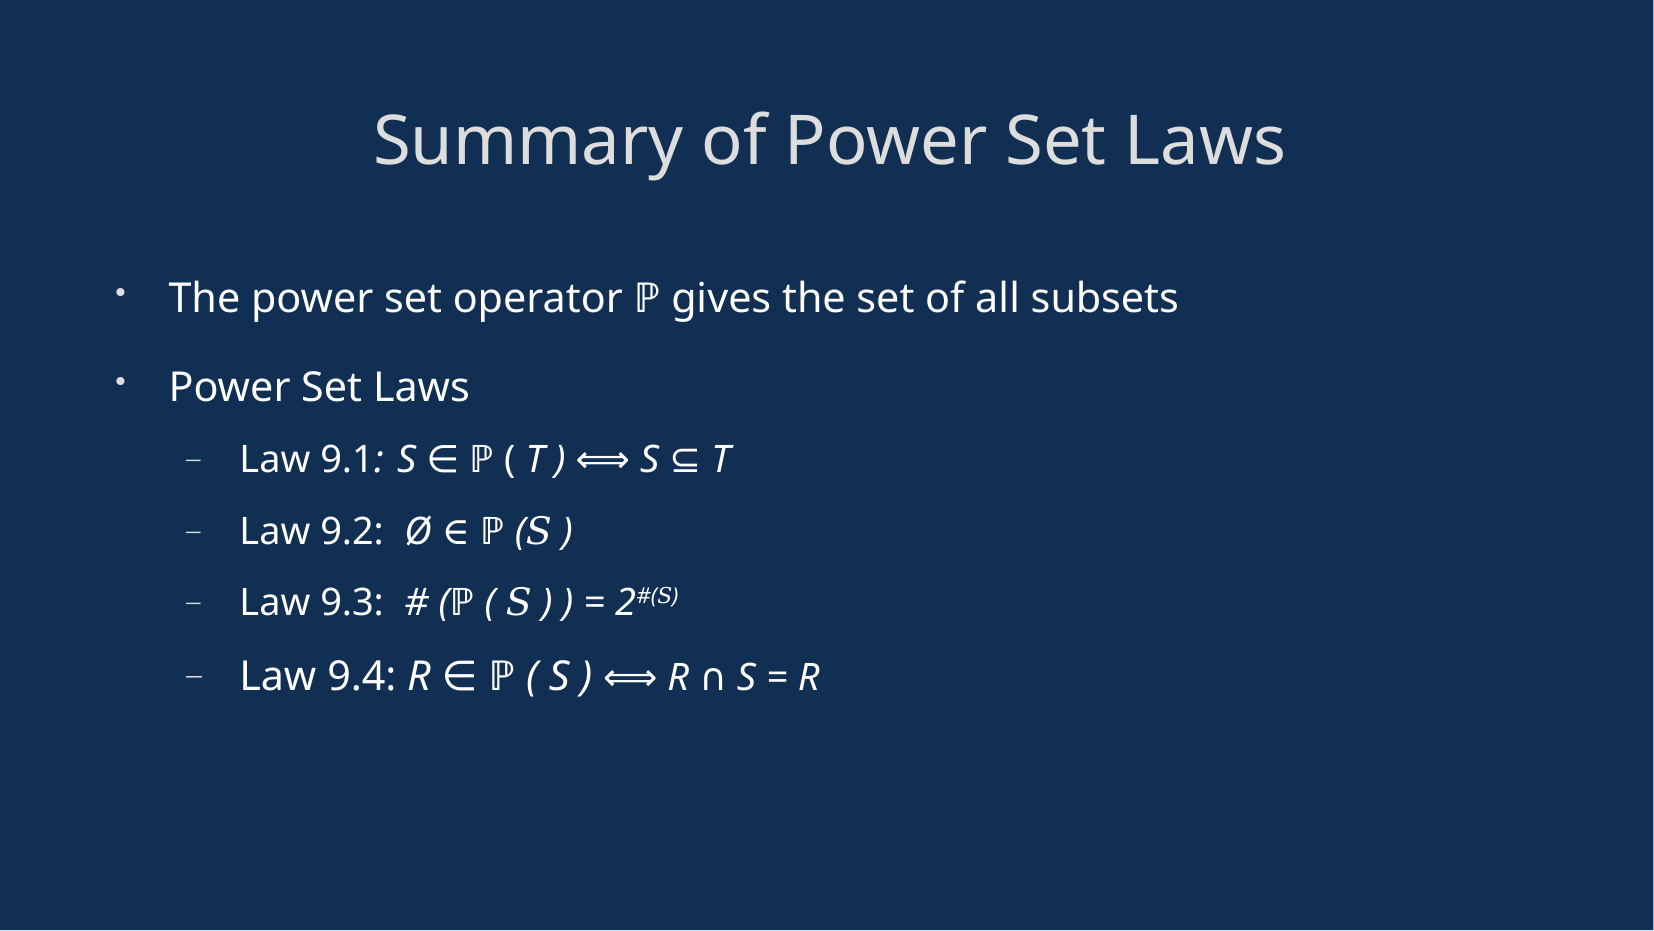

# Summary of Power Set Laws
The power set operator ℙ gives the set of all subsets
Power Set Laws
Law 9.1:	 S ∈ ℙ ( T ) ⟺ S ⊆ T
Law 9.2: Ø ∈ ℙ (𝑆 )
Law 9.3: # (ℙ ( 𝑆 ) ) = 2#(𝑆)
Law 9.4: R ∈ ℙ ( S ) ⟺ R ∩ S = R